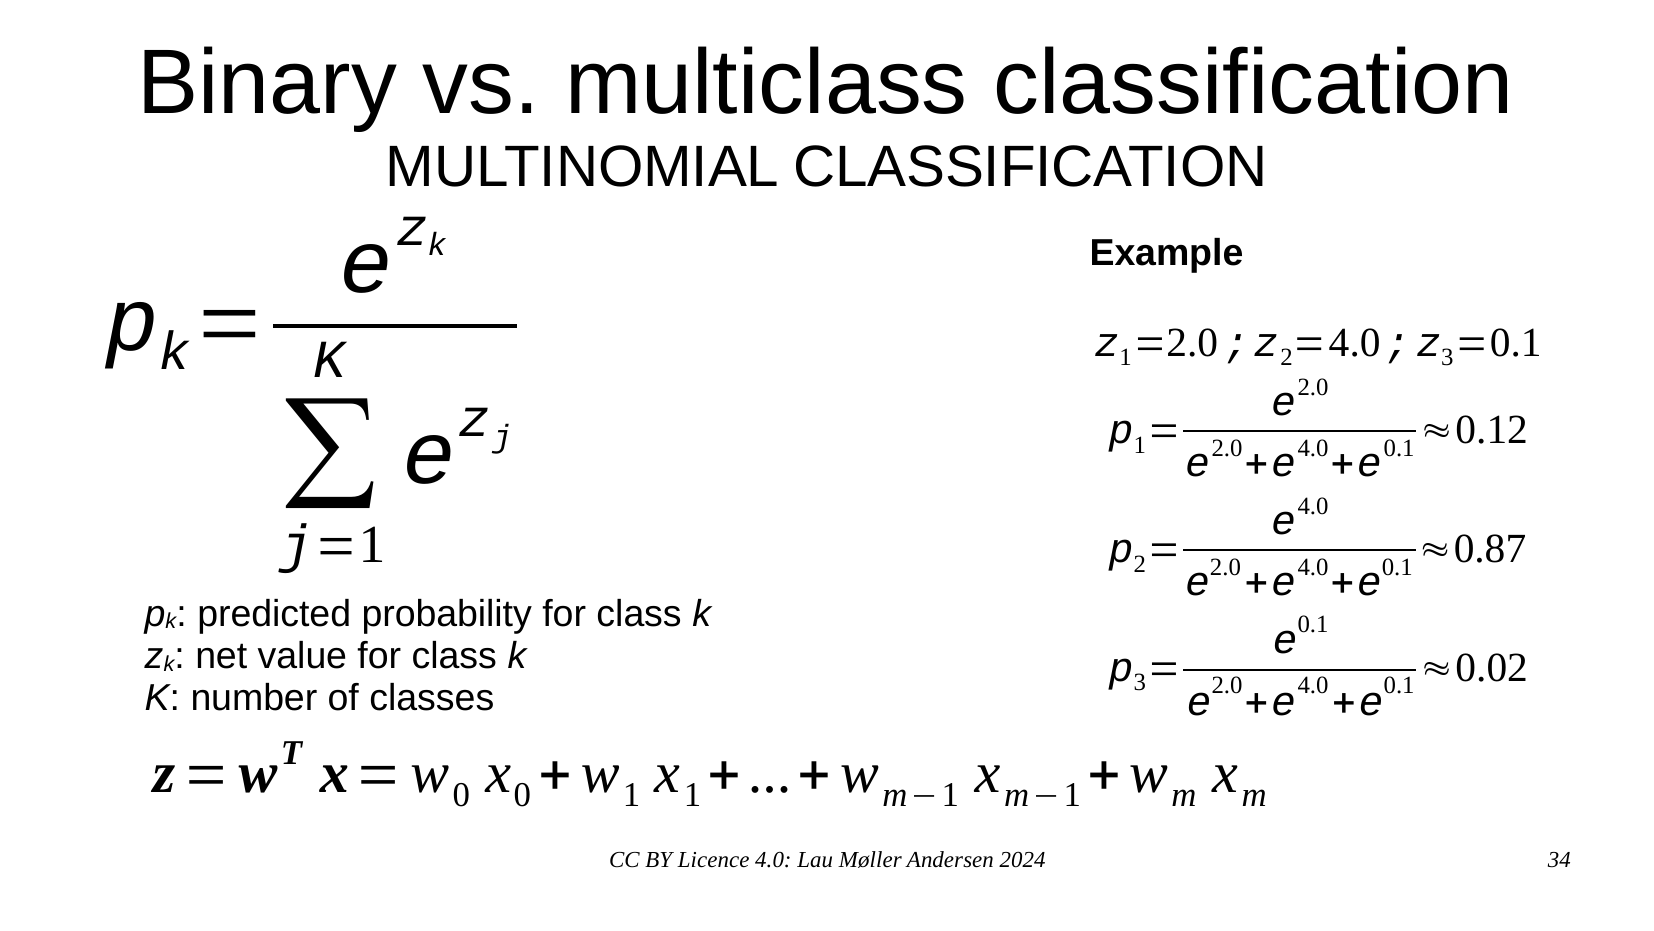

# Binary vs. multiclass classification MULTINOMIAL CLASSIFICATION
Example
pk: predicted probability for class k
zk: net value for class k
K: number of classes
CC BY Licence 4.0: Lau Møller Andersen 2024
34